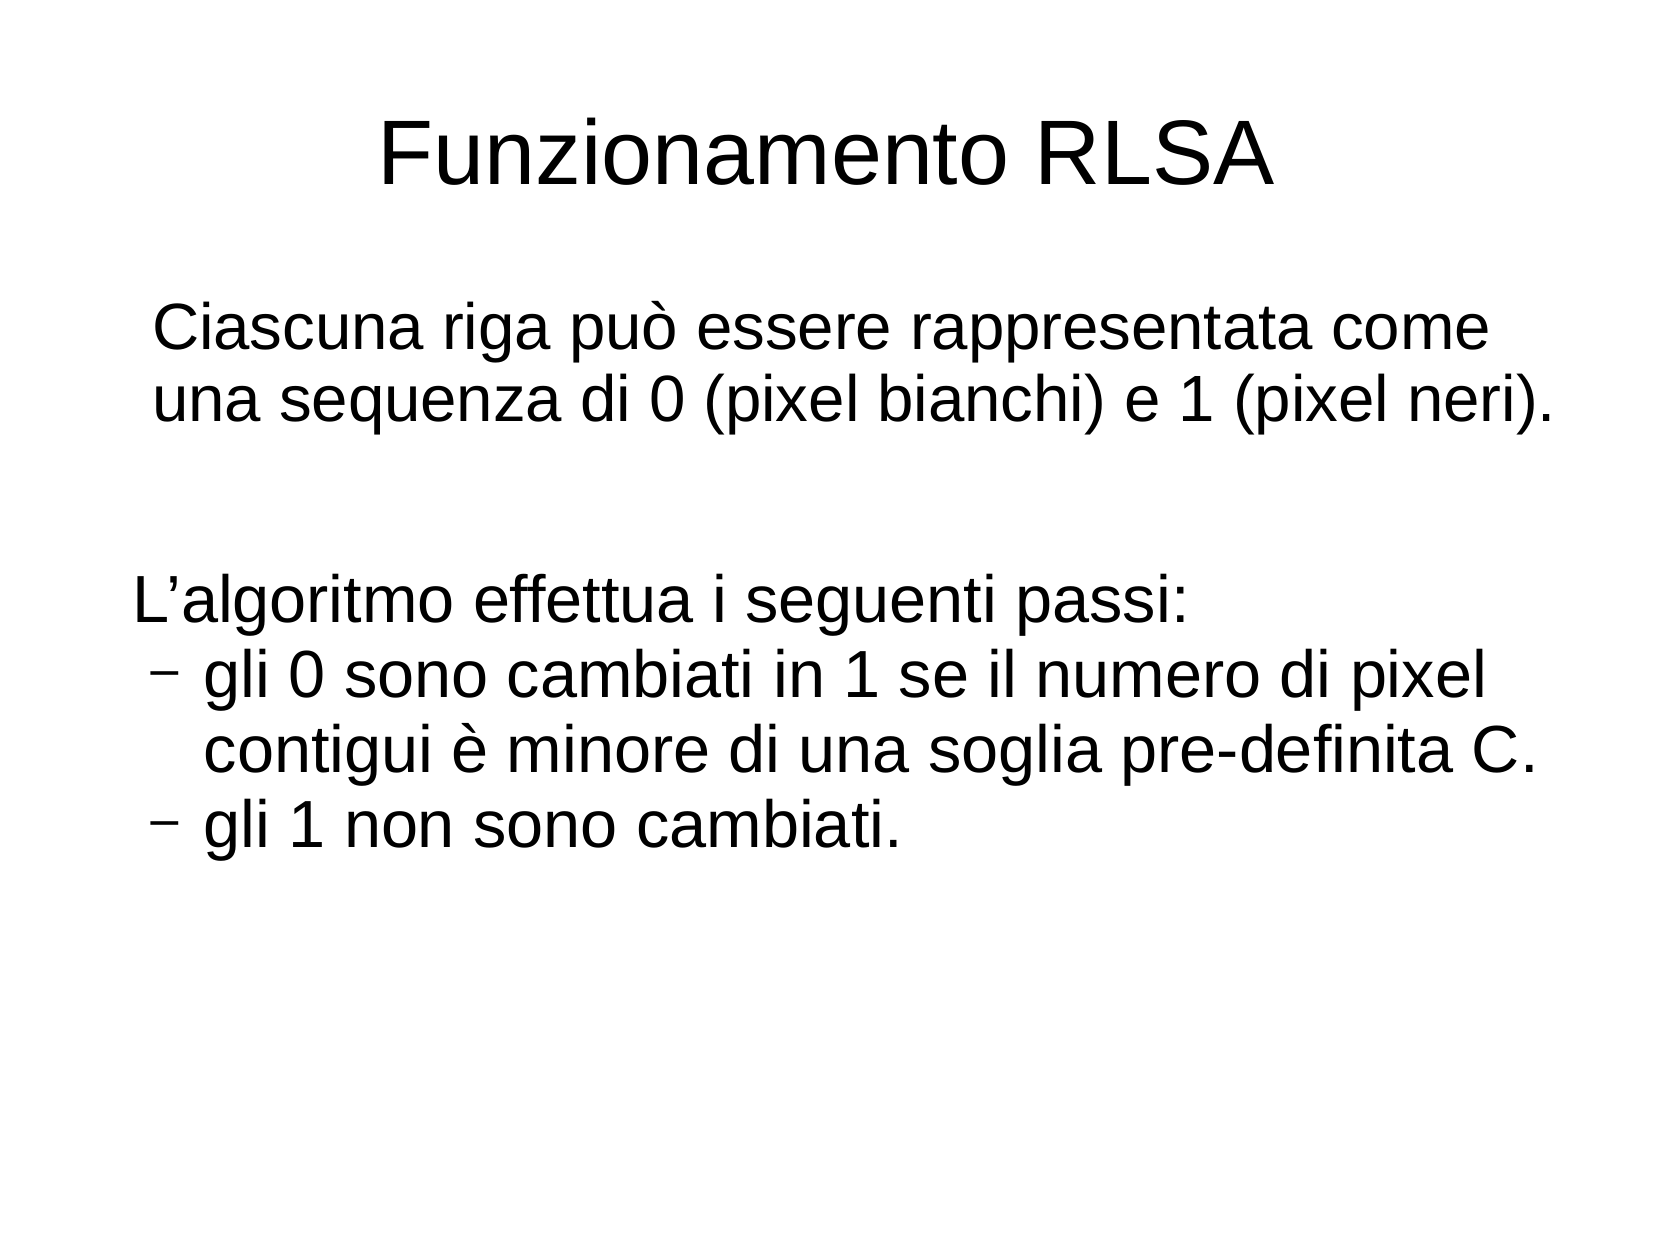

# Funzionamento RLSA
Ciascuna riga può essere rappresentata come una sequenza di 0 (pixel bianchi) e 1 (pixel neri).
L’algoritmo effettua i seguenti passi:
gli 0 sono cambiati in 1 se il numero di pixel contigui è minore di una soglia pre-definita C.
gli 1 non sono cambiati.